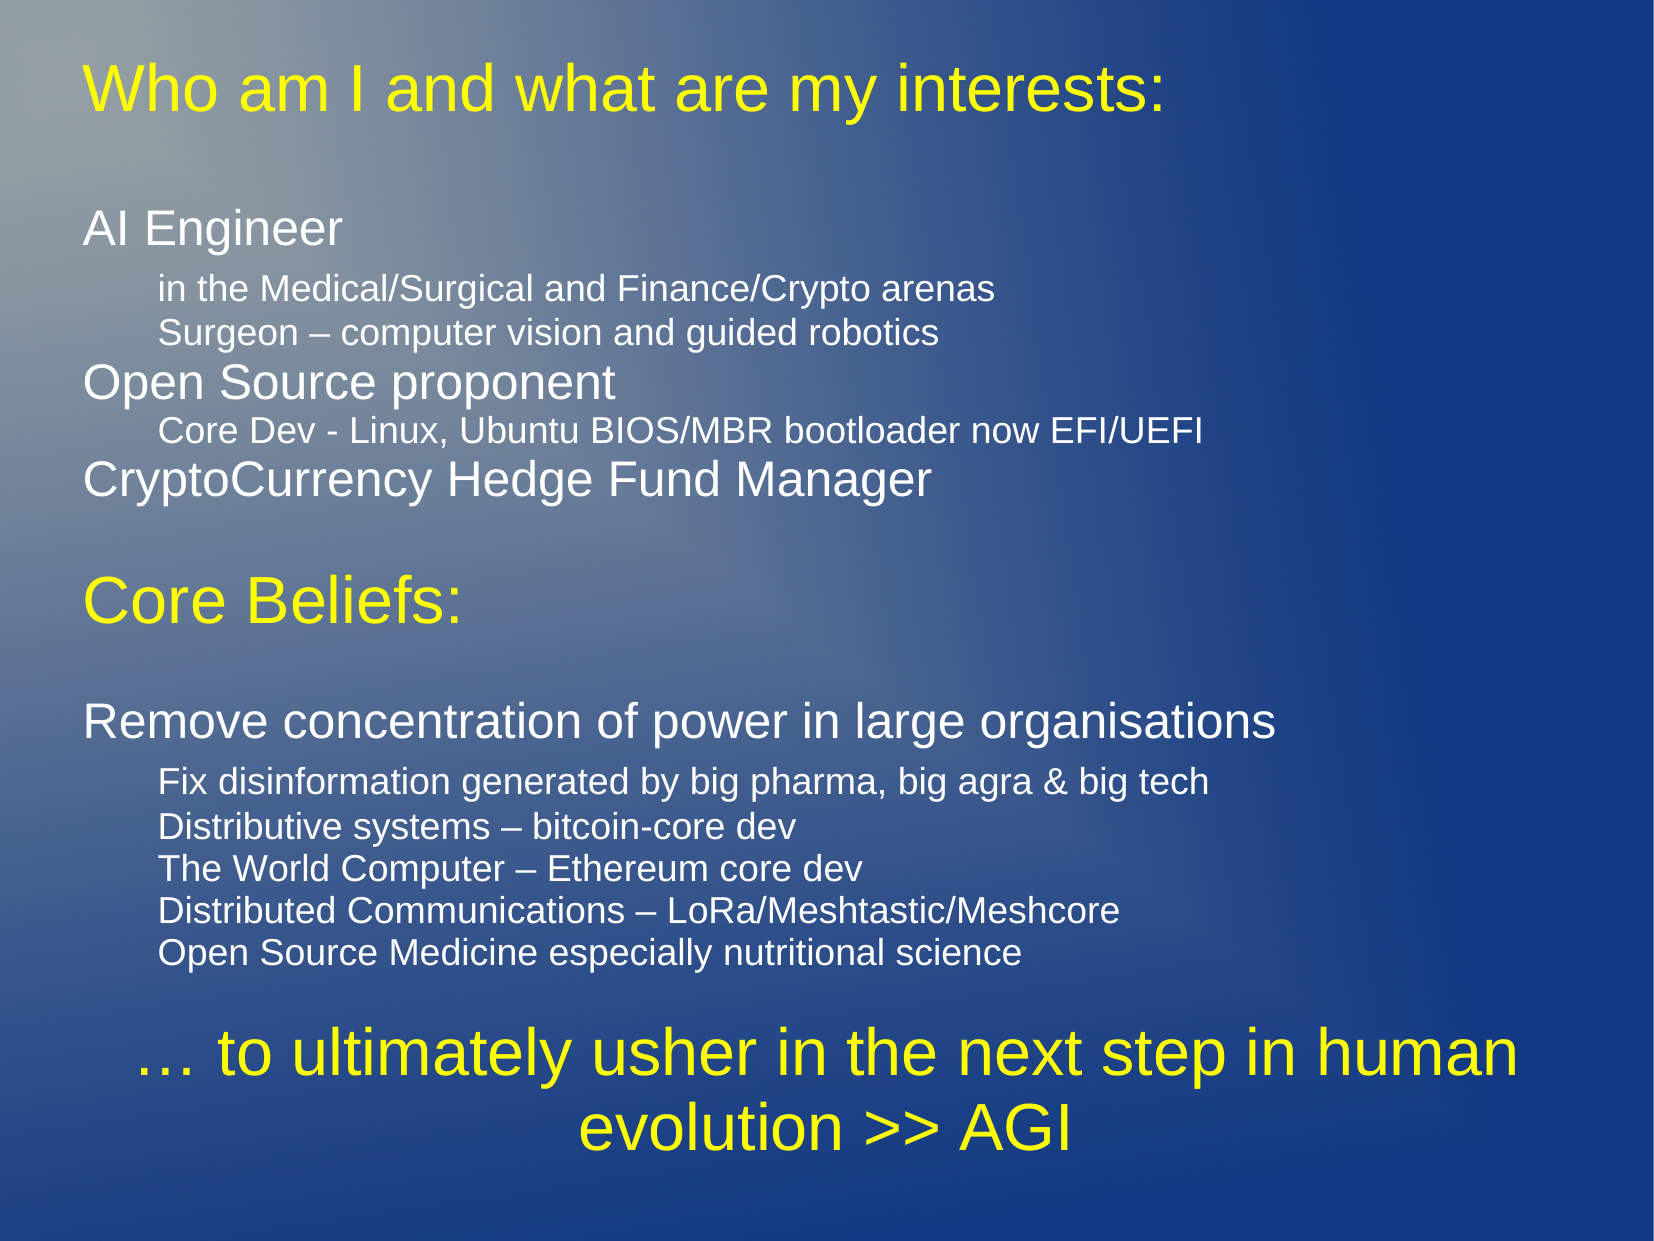

# Who am I and what are my interests:
AI Engineer
	in the Medical/Surgical and Finance/Crypto arenas
	Surgeon – computer vision and guided robotics
Open Source proponent
	Core Dev - Linux, Ubuntu BIOS/MBR bootloader now EFI/UEFI
CryptoCurrency Hedge Fund Manager
Core Beliefs:
Remove concentration of power in large organisations
	Fix disinformation generated by big pharma, big agra & big tech
	Distributive systems – bitcoin-core dev
	The World Computer – Ethereum core dev
	Distributed Communications – LoRa/Meshtastic/Meshcore
	Open Source Medicine especially nutritional science
… to ultimately usher in the next step in human evolution >> AGI